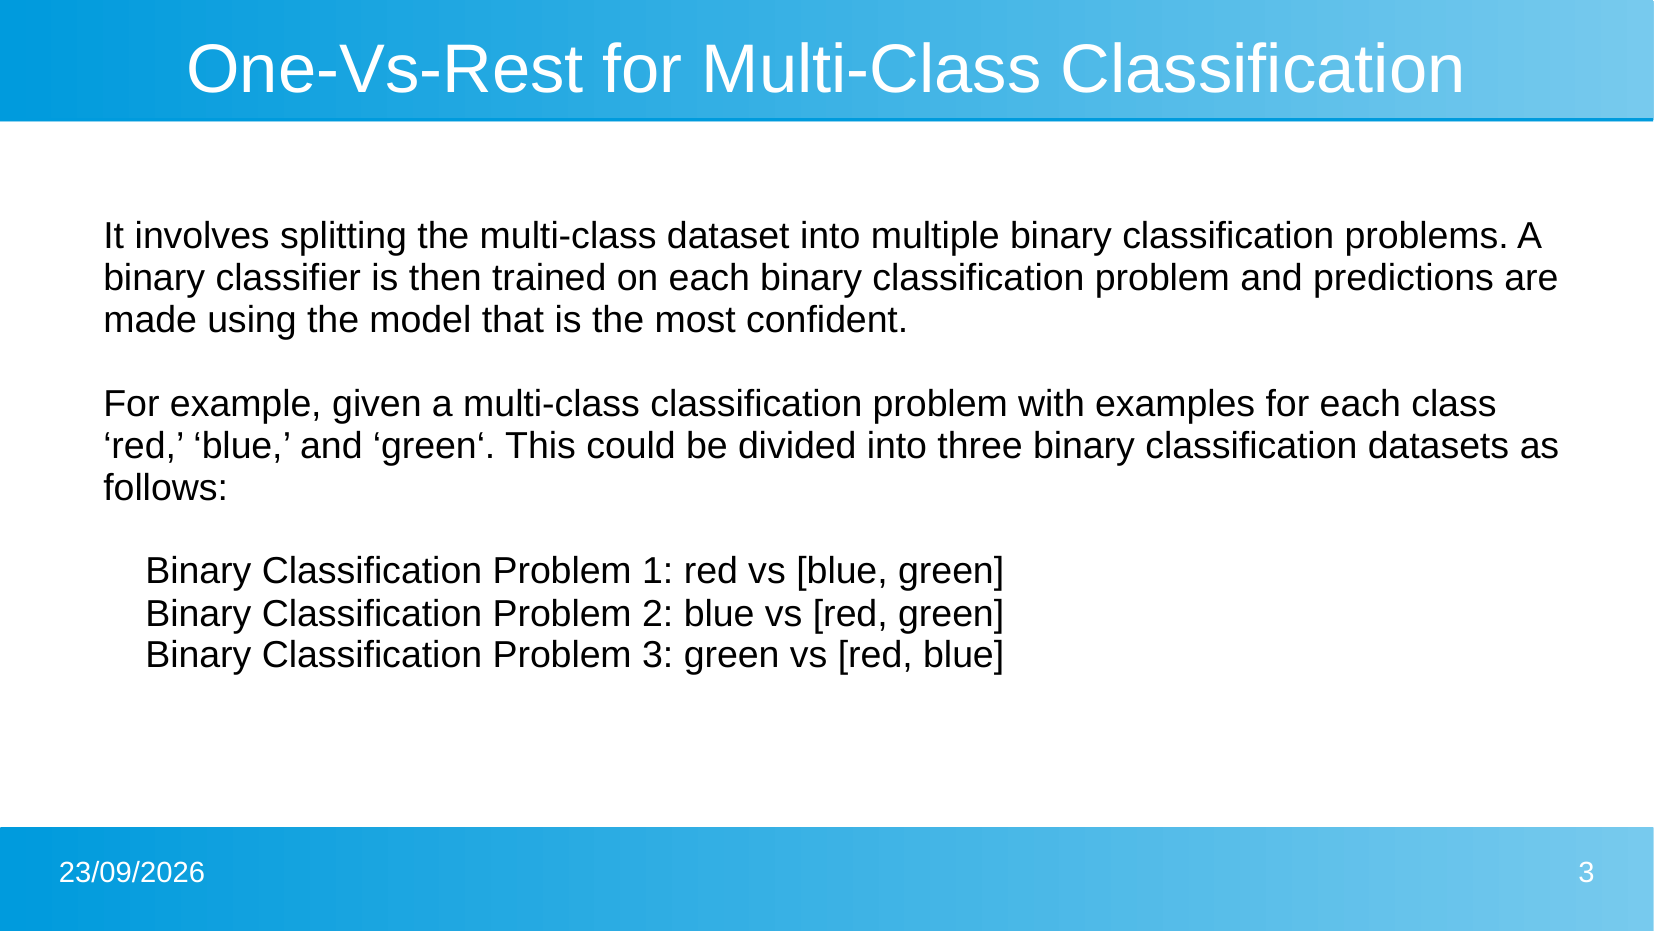

# One-Vs-Rest for Multi-Class Classification
It involves splitting the multi-class dataset into multiple binary classification problems. A binary classifier is then trained on each binary classification problem and predictions are made using the model that is the most confident.
For example, given a multi-class classification problem with examples for each class ‘red,’ ‘blue,’ and ‘green‘. This could be divided into three binary classification datasets as follows:
 Binary Classification Problem 1: red vs [blue, green]
 Binary Classification Problem 2: blue vs [red, green]
 Binary Classification Problem 3: green vs [red, blue]
3